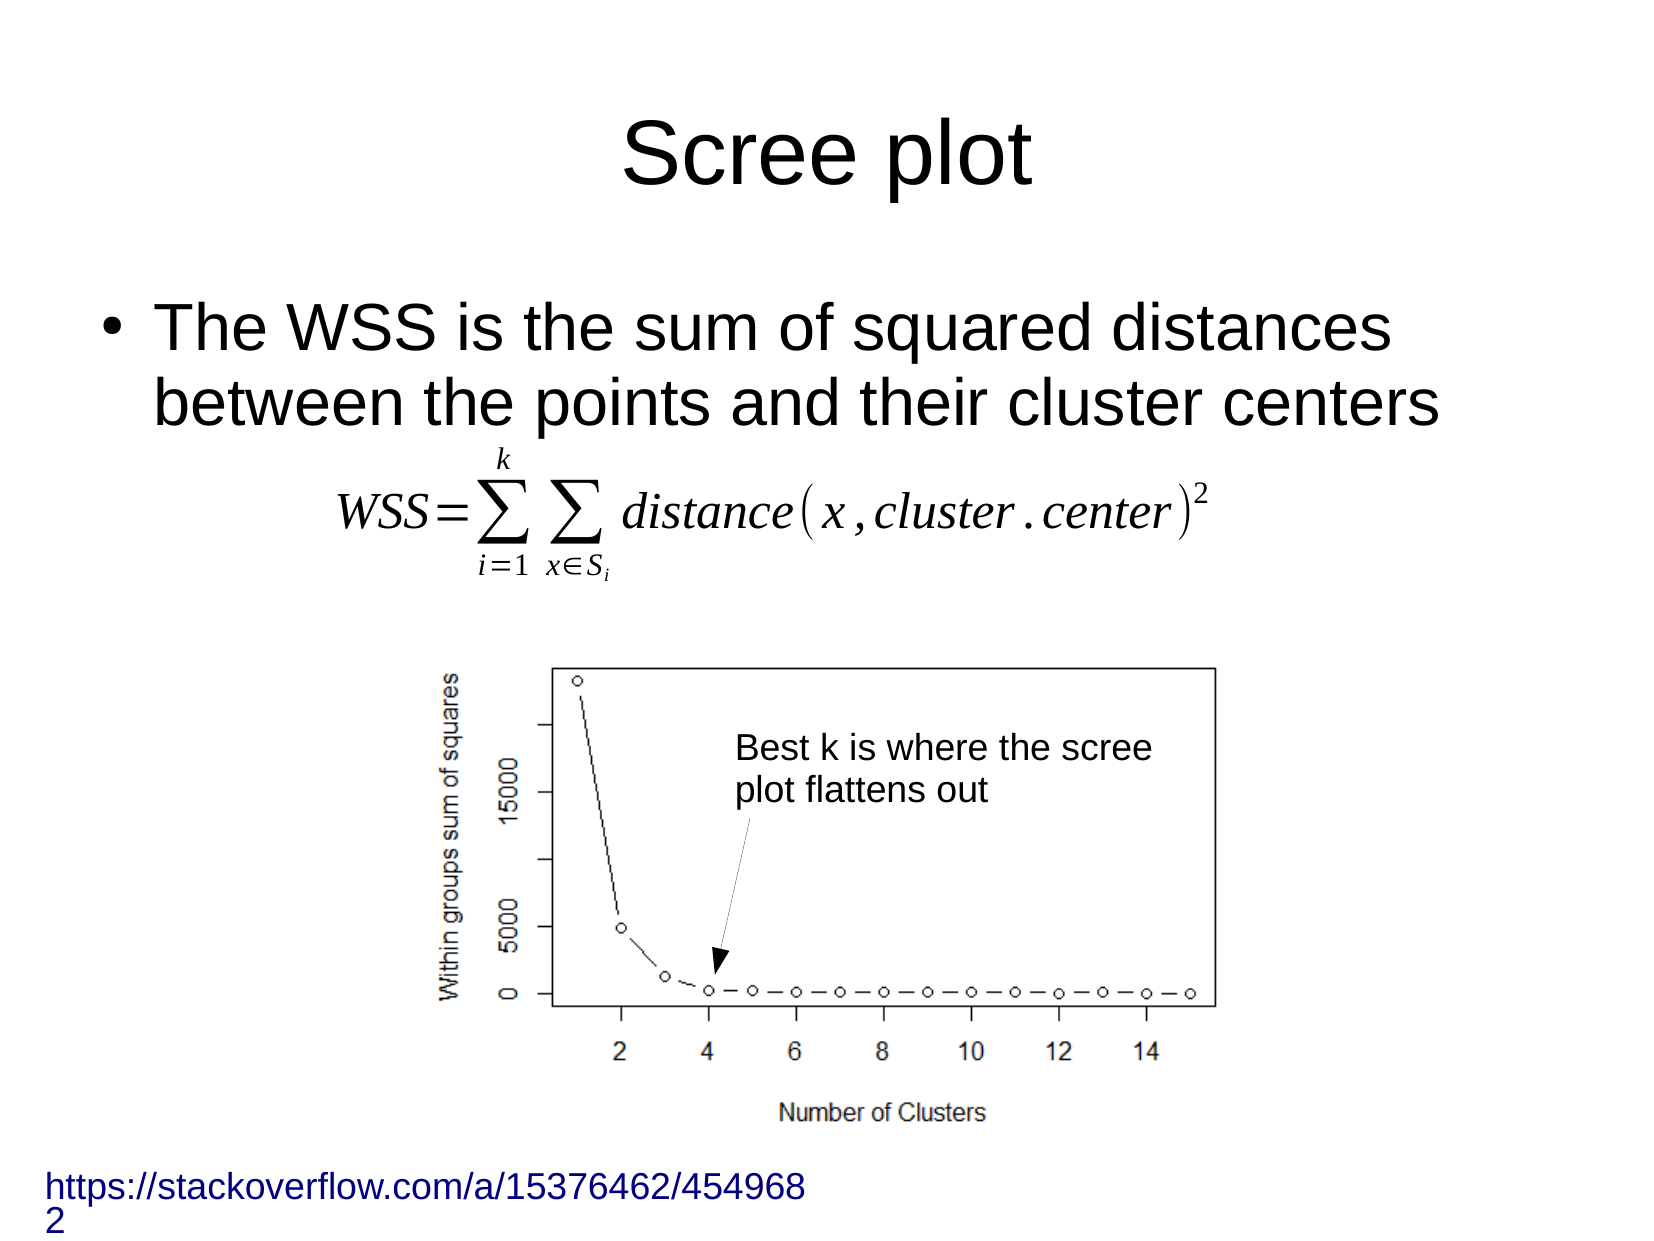

# Scree plot
The WSS is the sum of squared distances between the points and their cluster centers
Best k is where the scree plot flattens out
https://stackoverflow.com/a/15376462/4549682